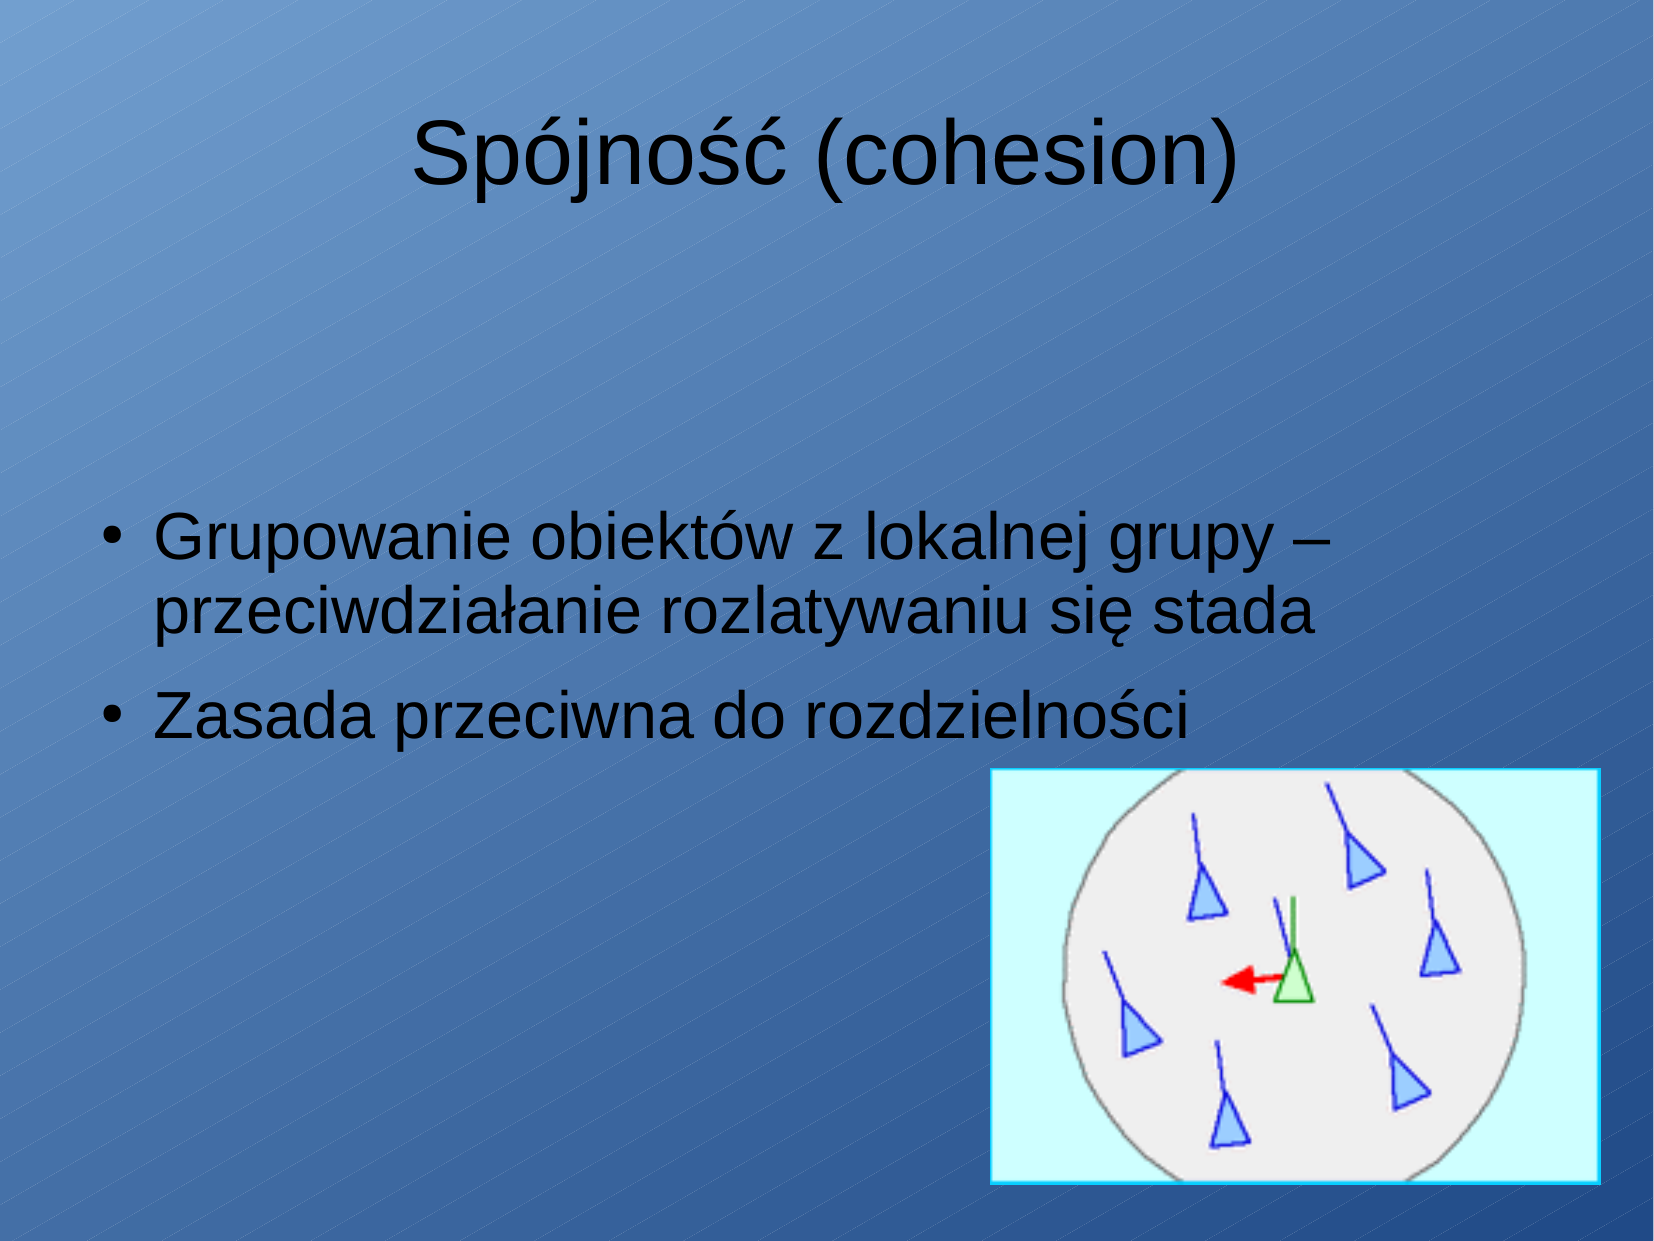

# Spójność (cohesion)
Grupowanie obiektów z lokalnej grupy – przeciwdziałanie rozlatywaniu się stada
Zasada przeciwna do rozdzielności